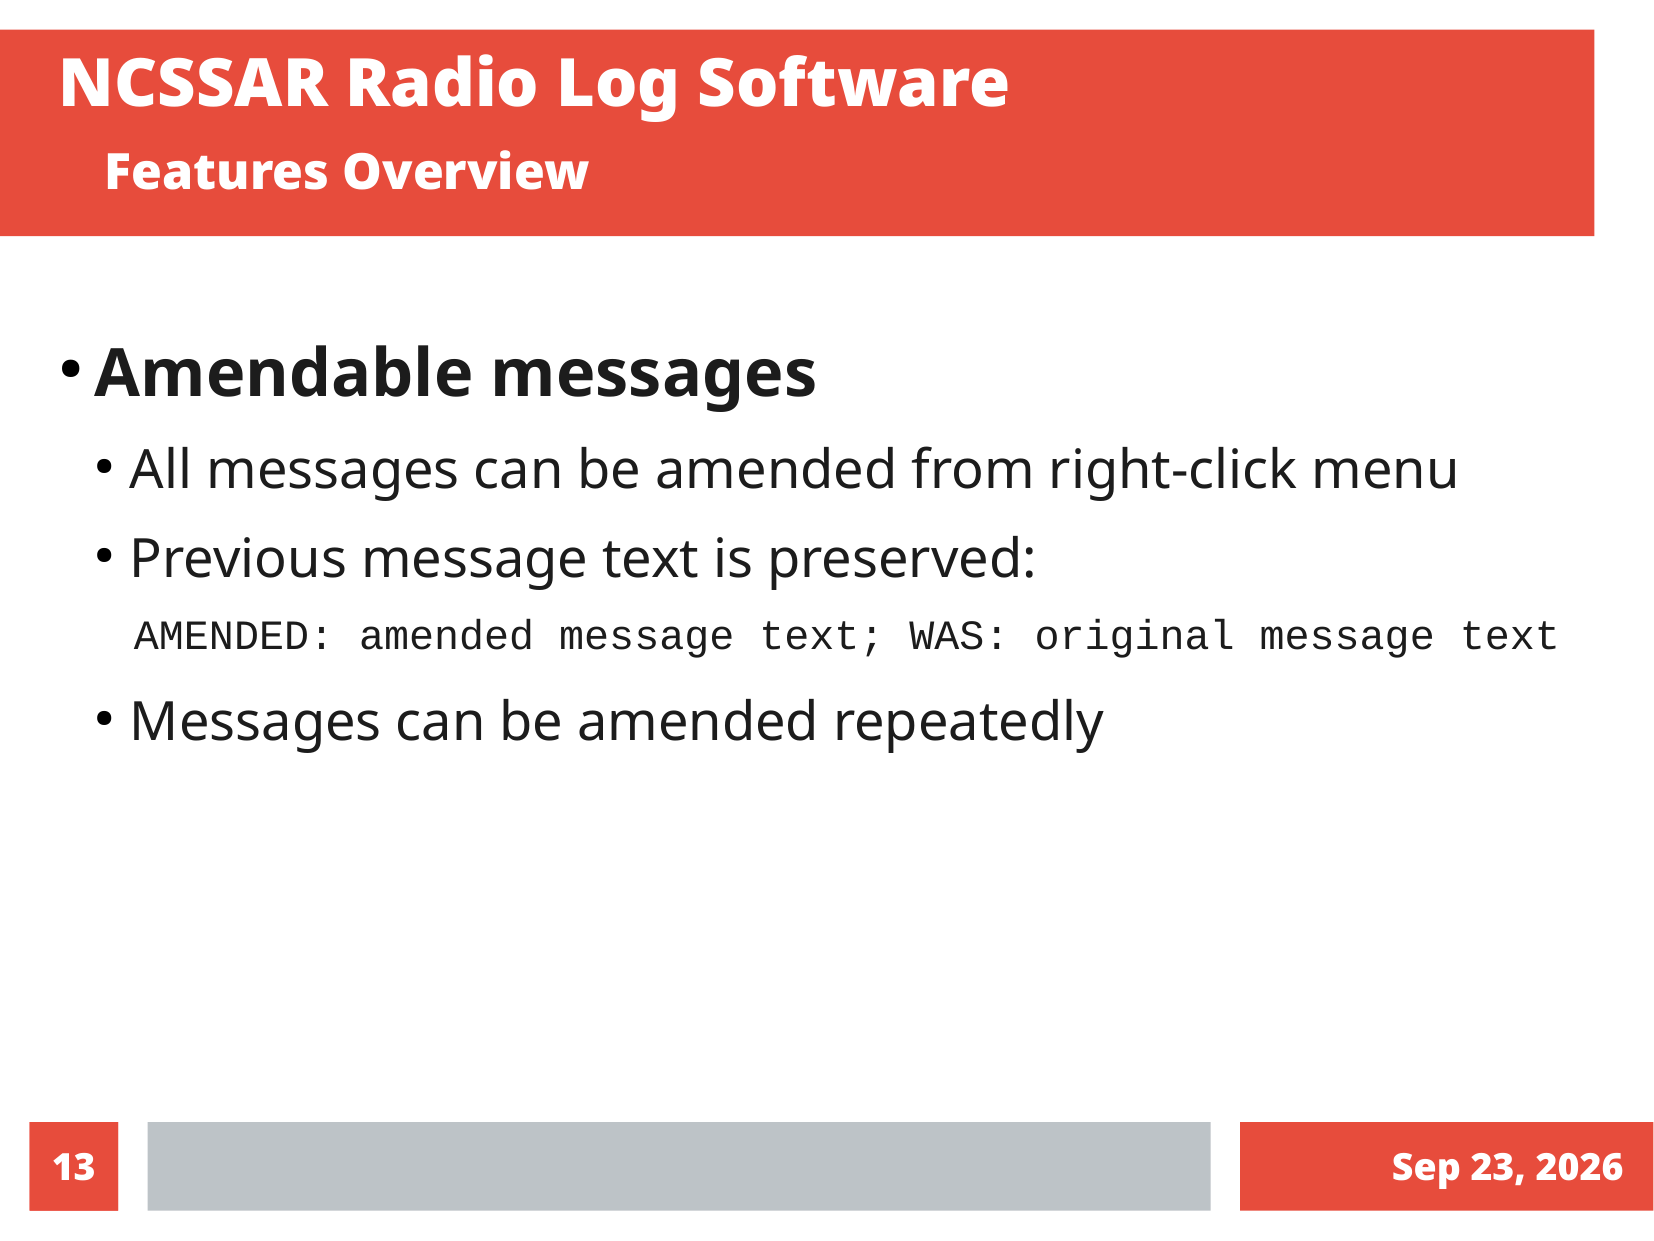

# NCSSAR Radio Log Software Features Overview
Amendable messages
All messages can be amended from right-click menu
Previous message text is preserved:
	AMENDED: amended message text; WAS: original message text
Messages can be amended repeatedly
13